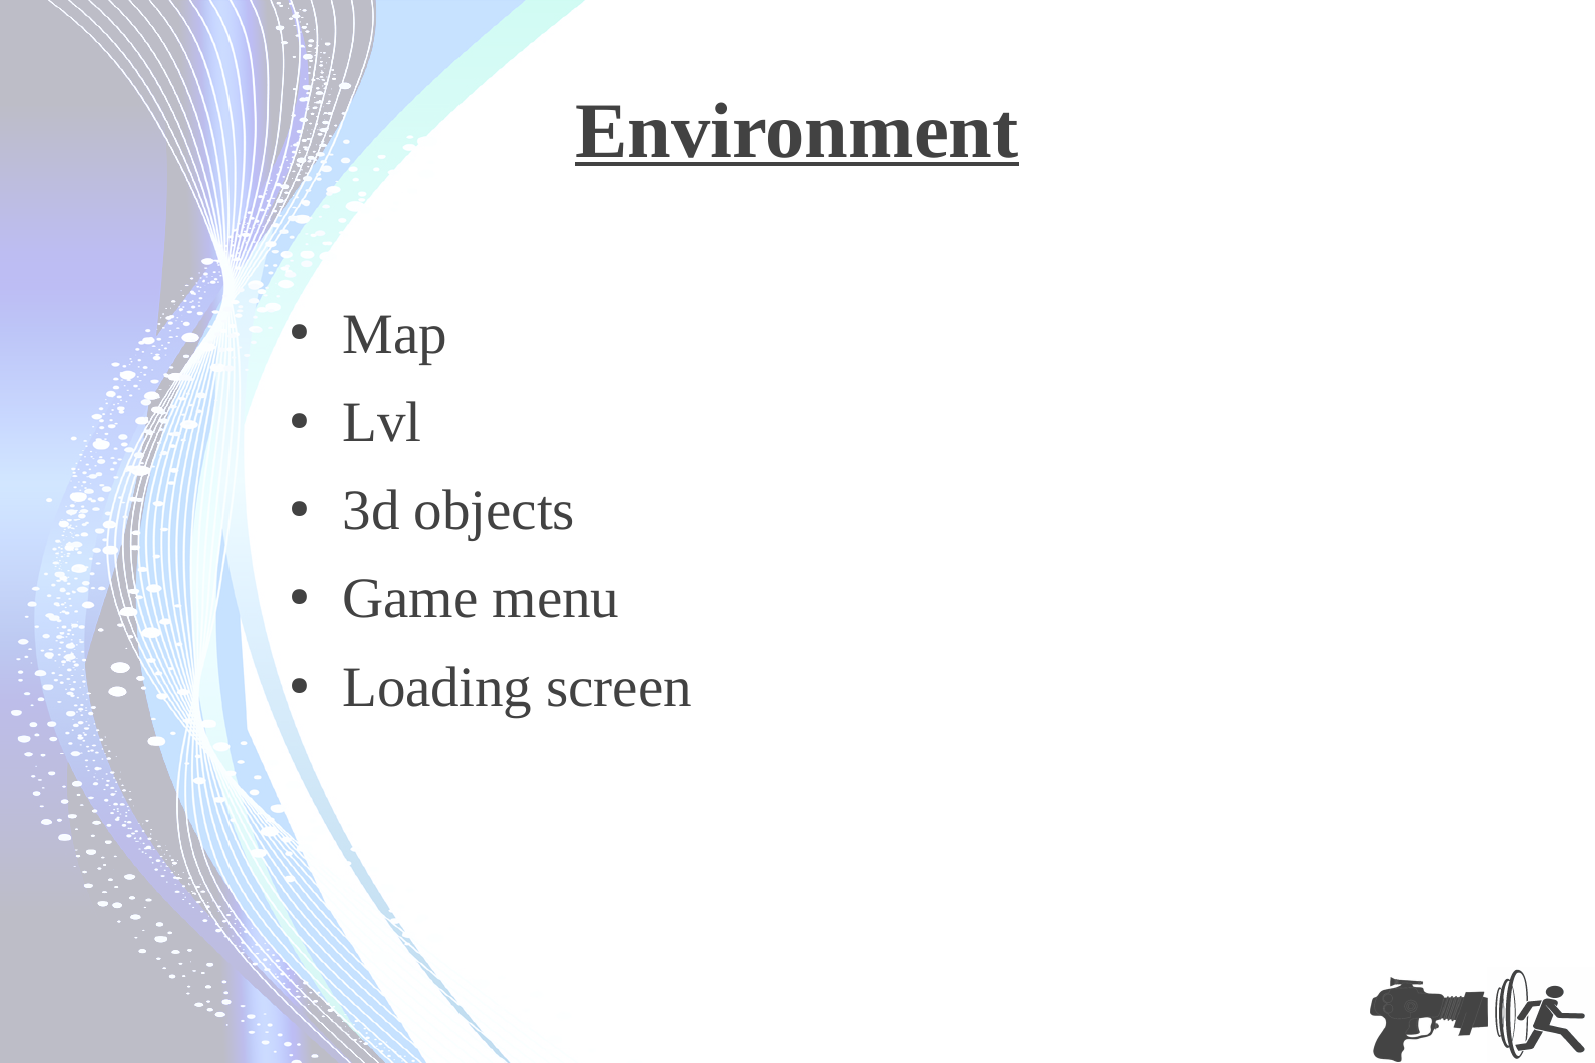

# Environment
Map
Lvl
3d objects
Game menu
Loading screen